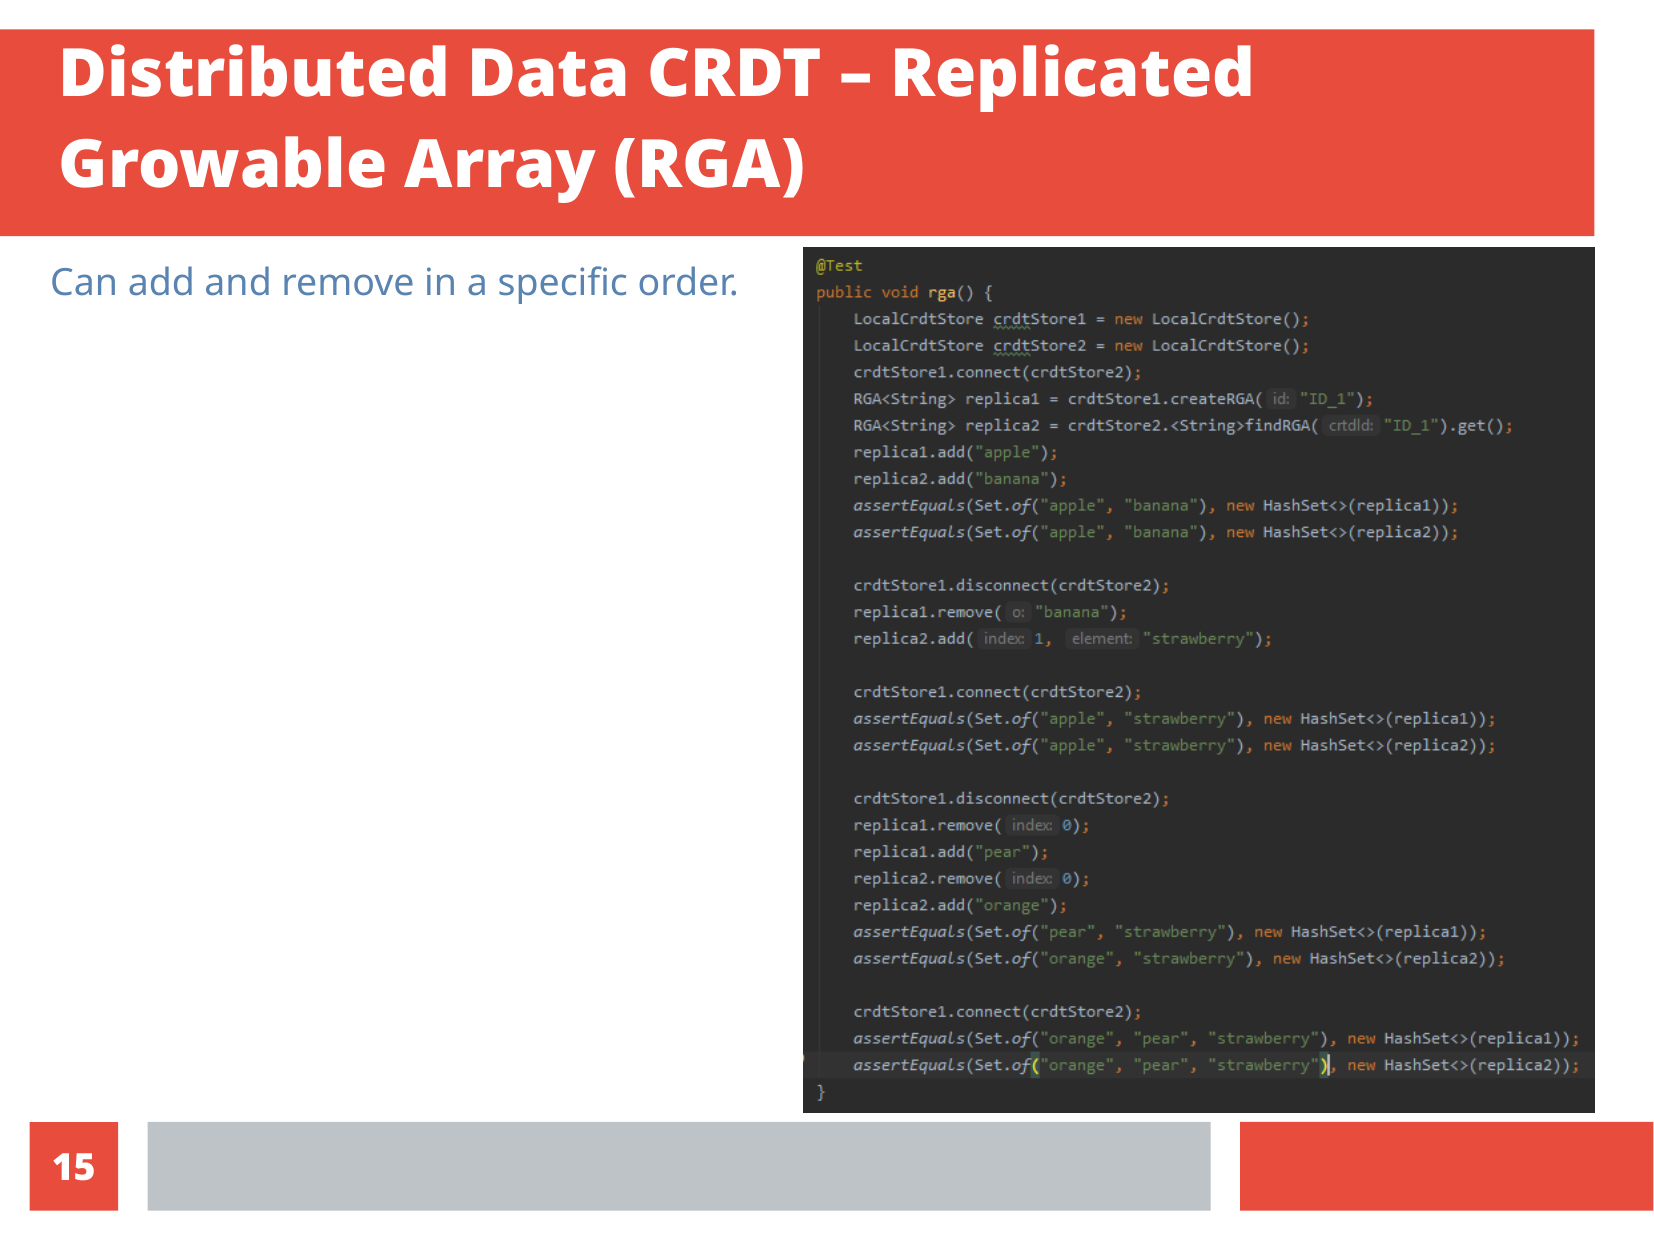

# Distributed Data CRDT – Replicated Growable Array (RGA)
Can add and remove in a specific order.
15